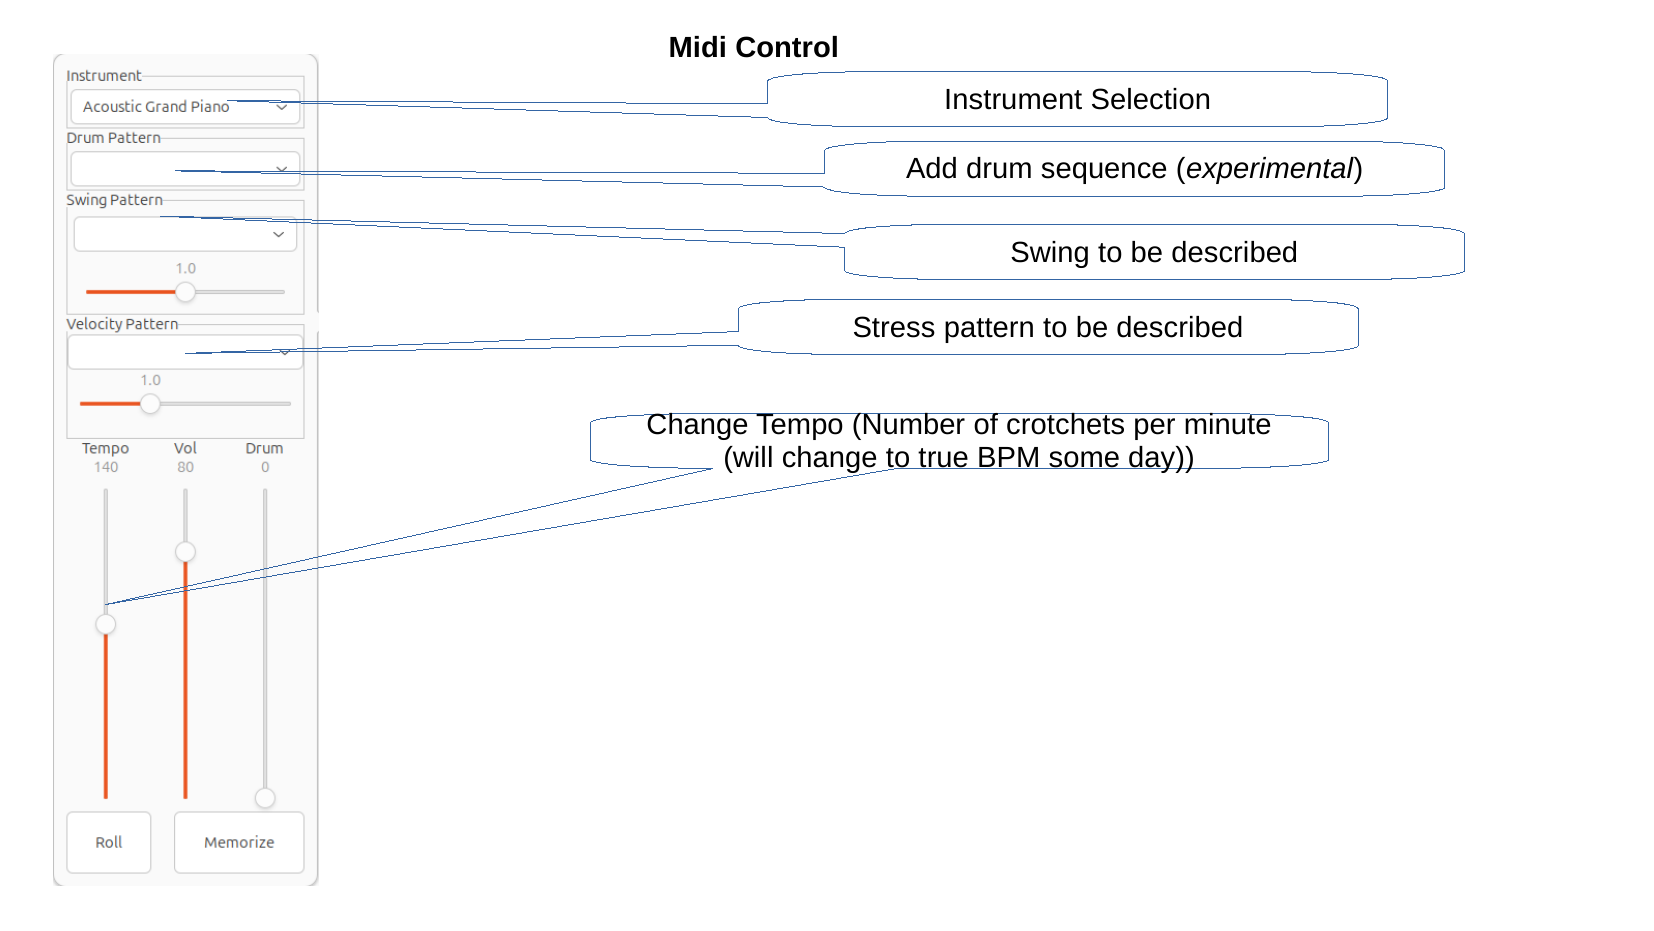

Midi Control
Instrument Selection
Add drum sequence (experimental)
Swing to be described
Stress pattern to be described
Change Tempo (Number of crotchets per minute (will change to true BPM some day))